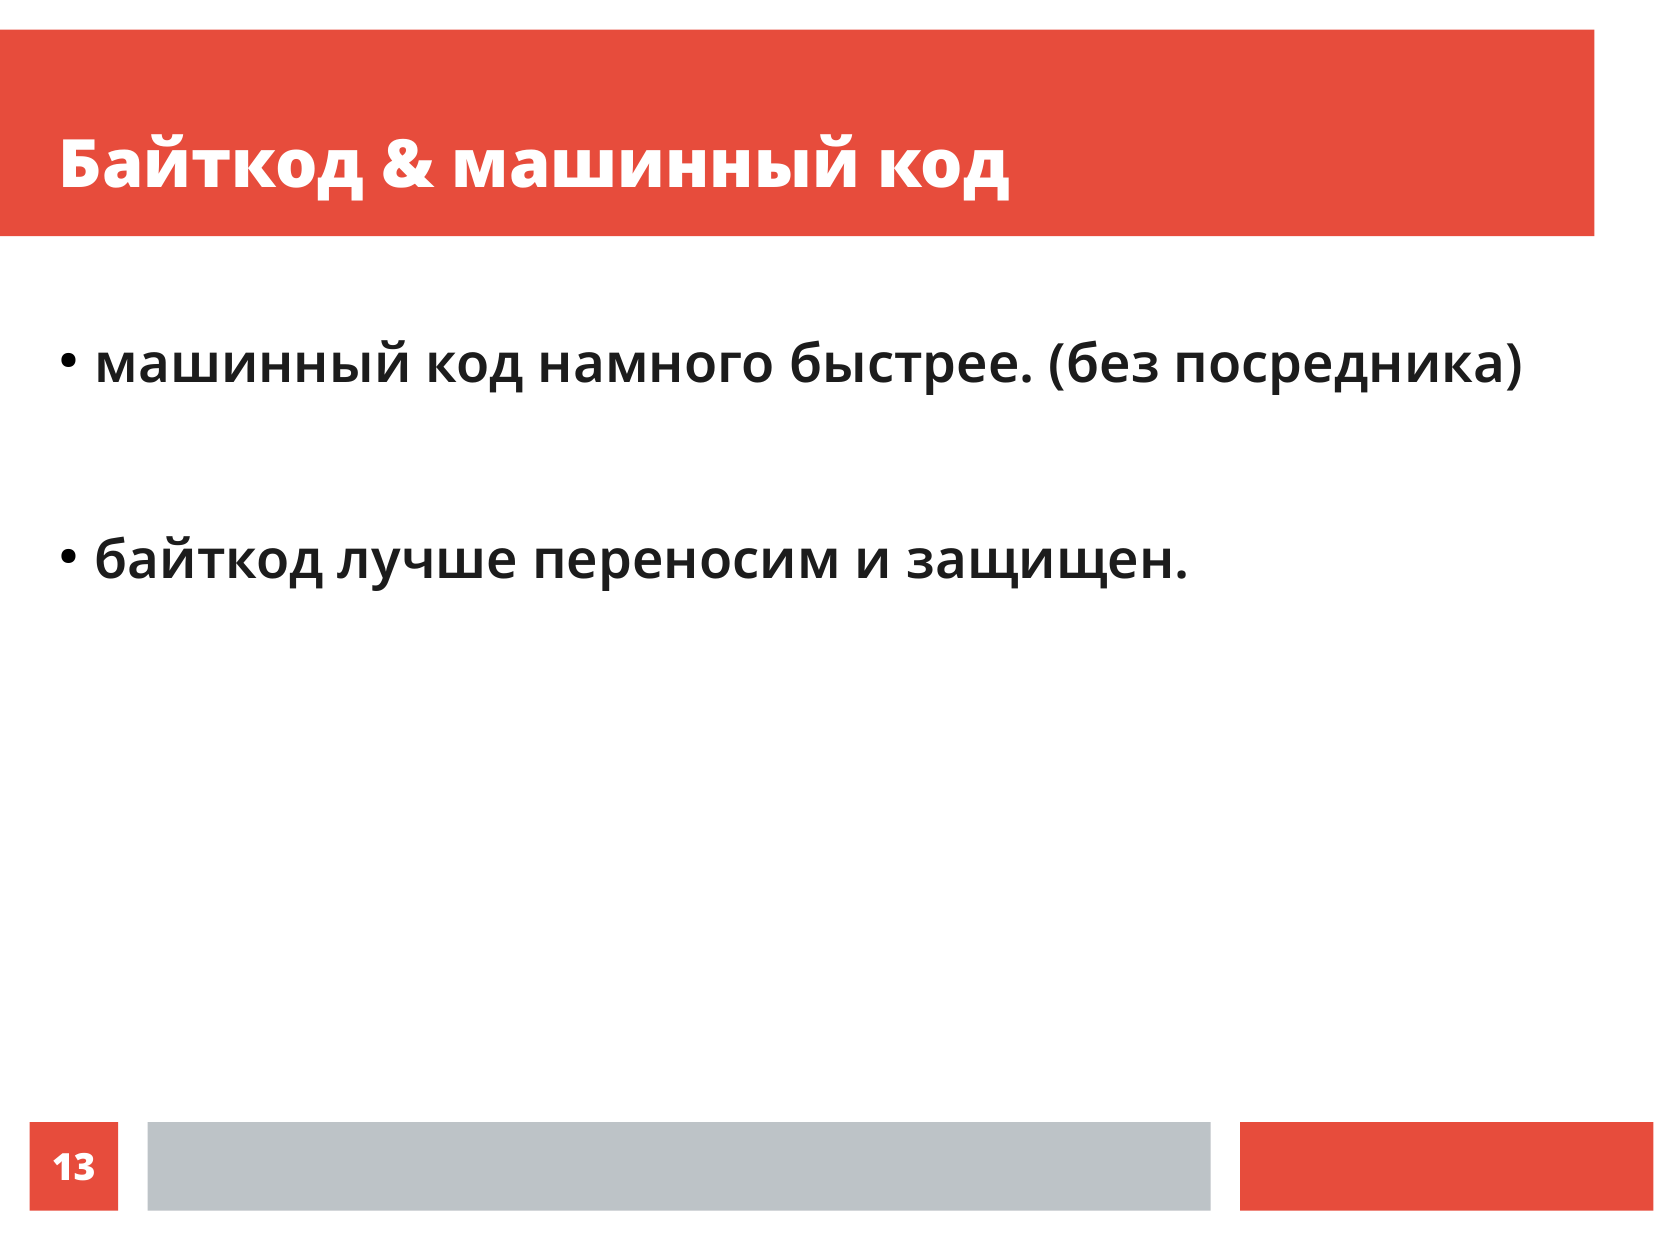

# Байткод & машинный код
машинный код намного быстрее. (без посредника)
байткод лучше переносим и защищен.
13